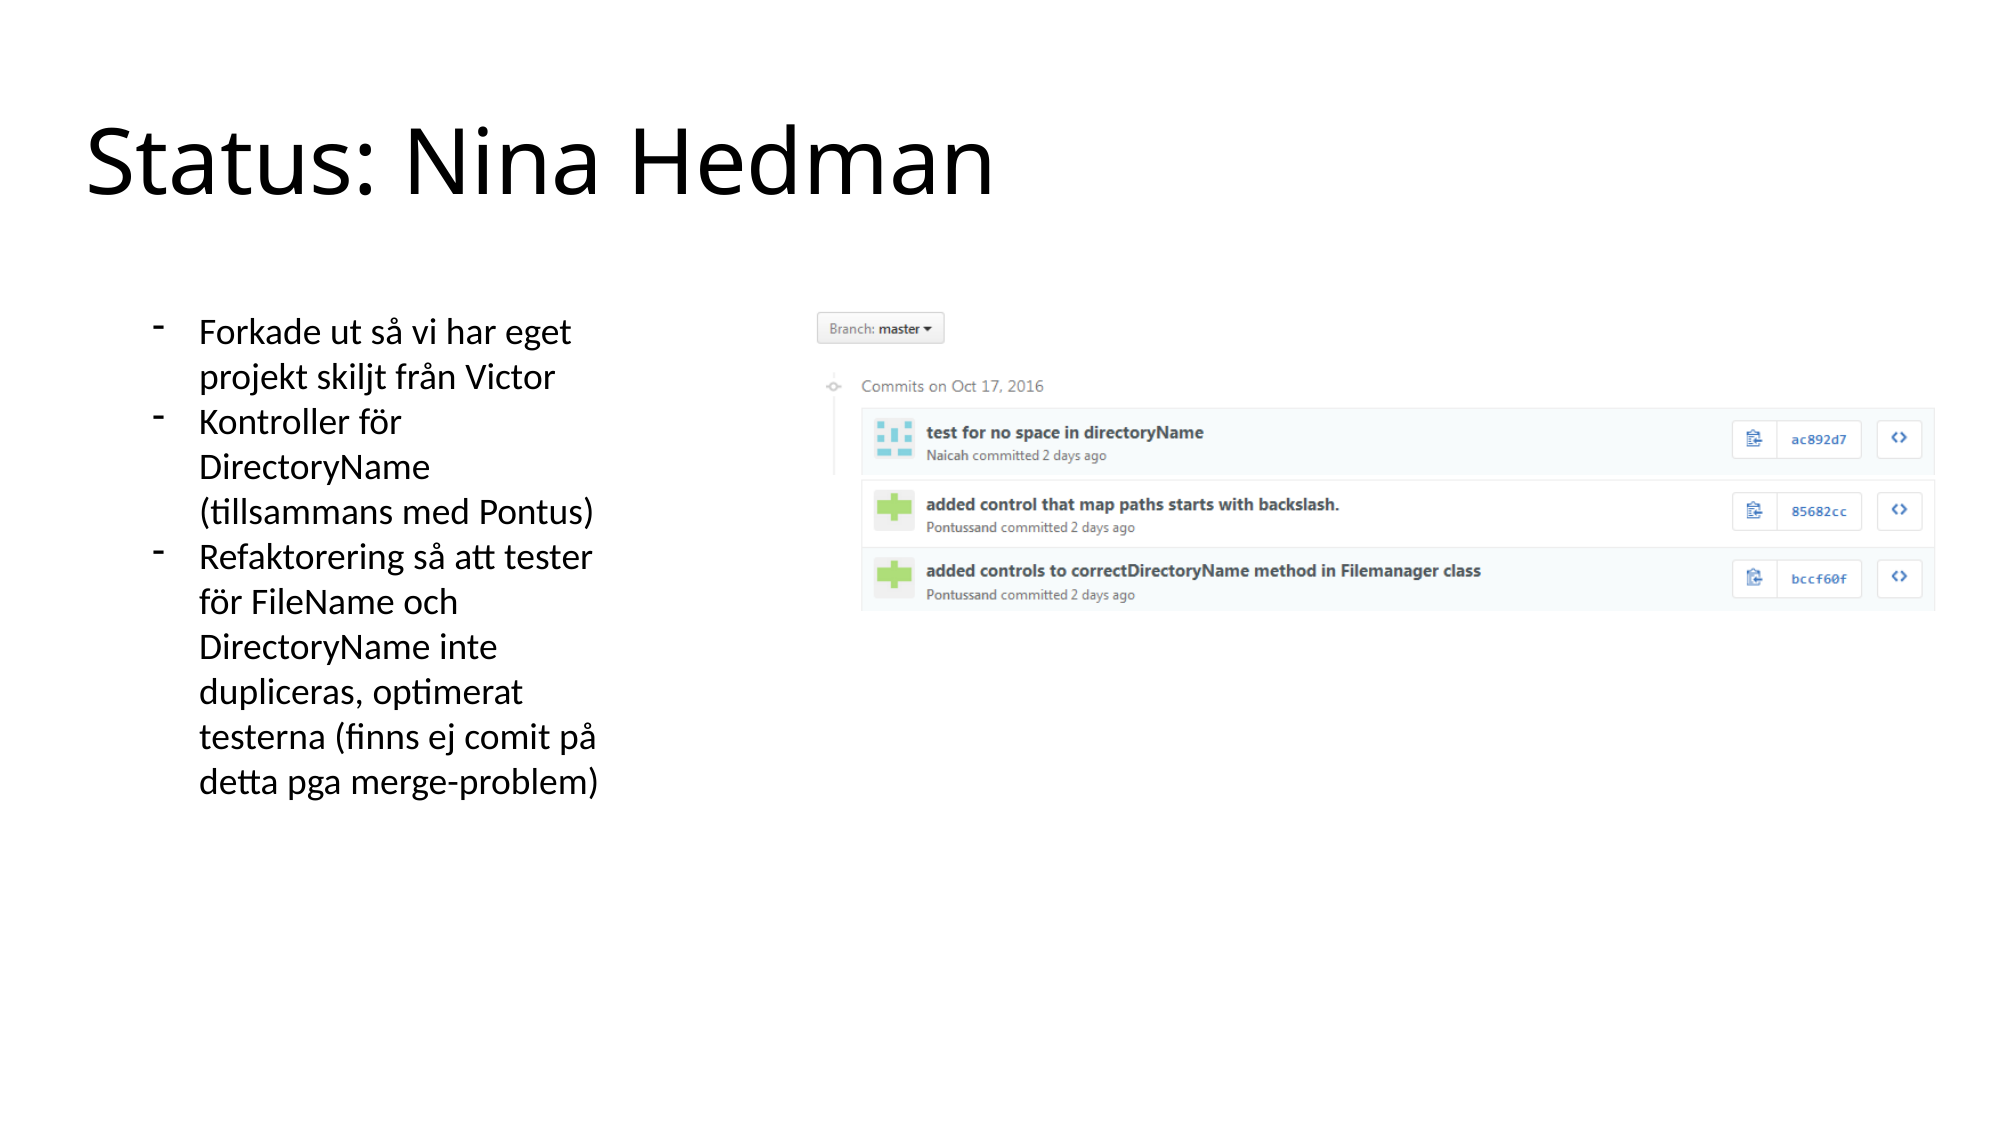

# Status: Nina Hedman
Forkade ut så vi har eget projekt skiljt från Victor
Kontroller för DirectoryName (tillsammans med Pontus)
Refaktorering så att tester för FileName och DirectoryName inte dupliceras, optimerat testerna (finns ej comit på detta pga merge-problem)